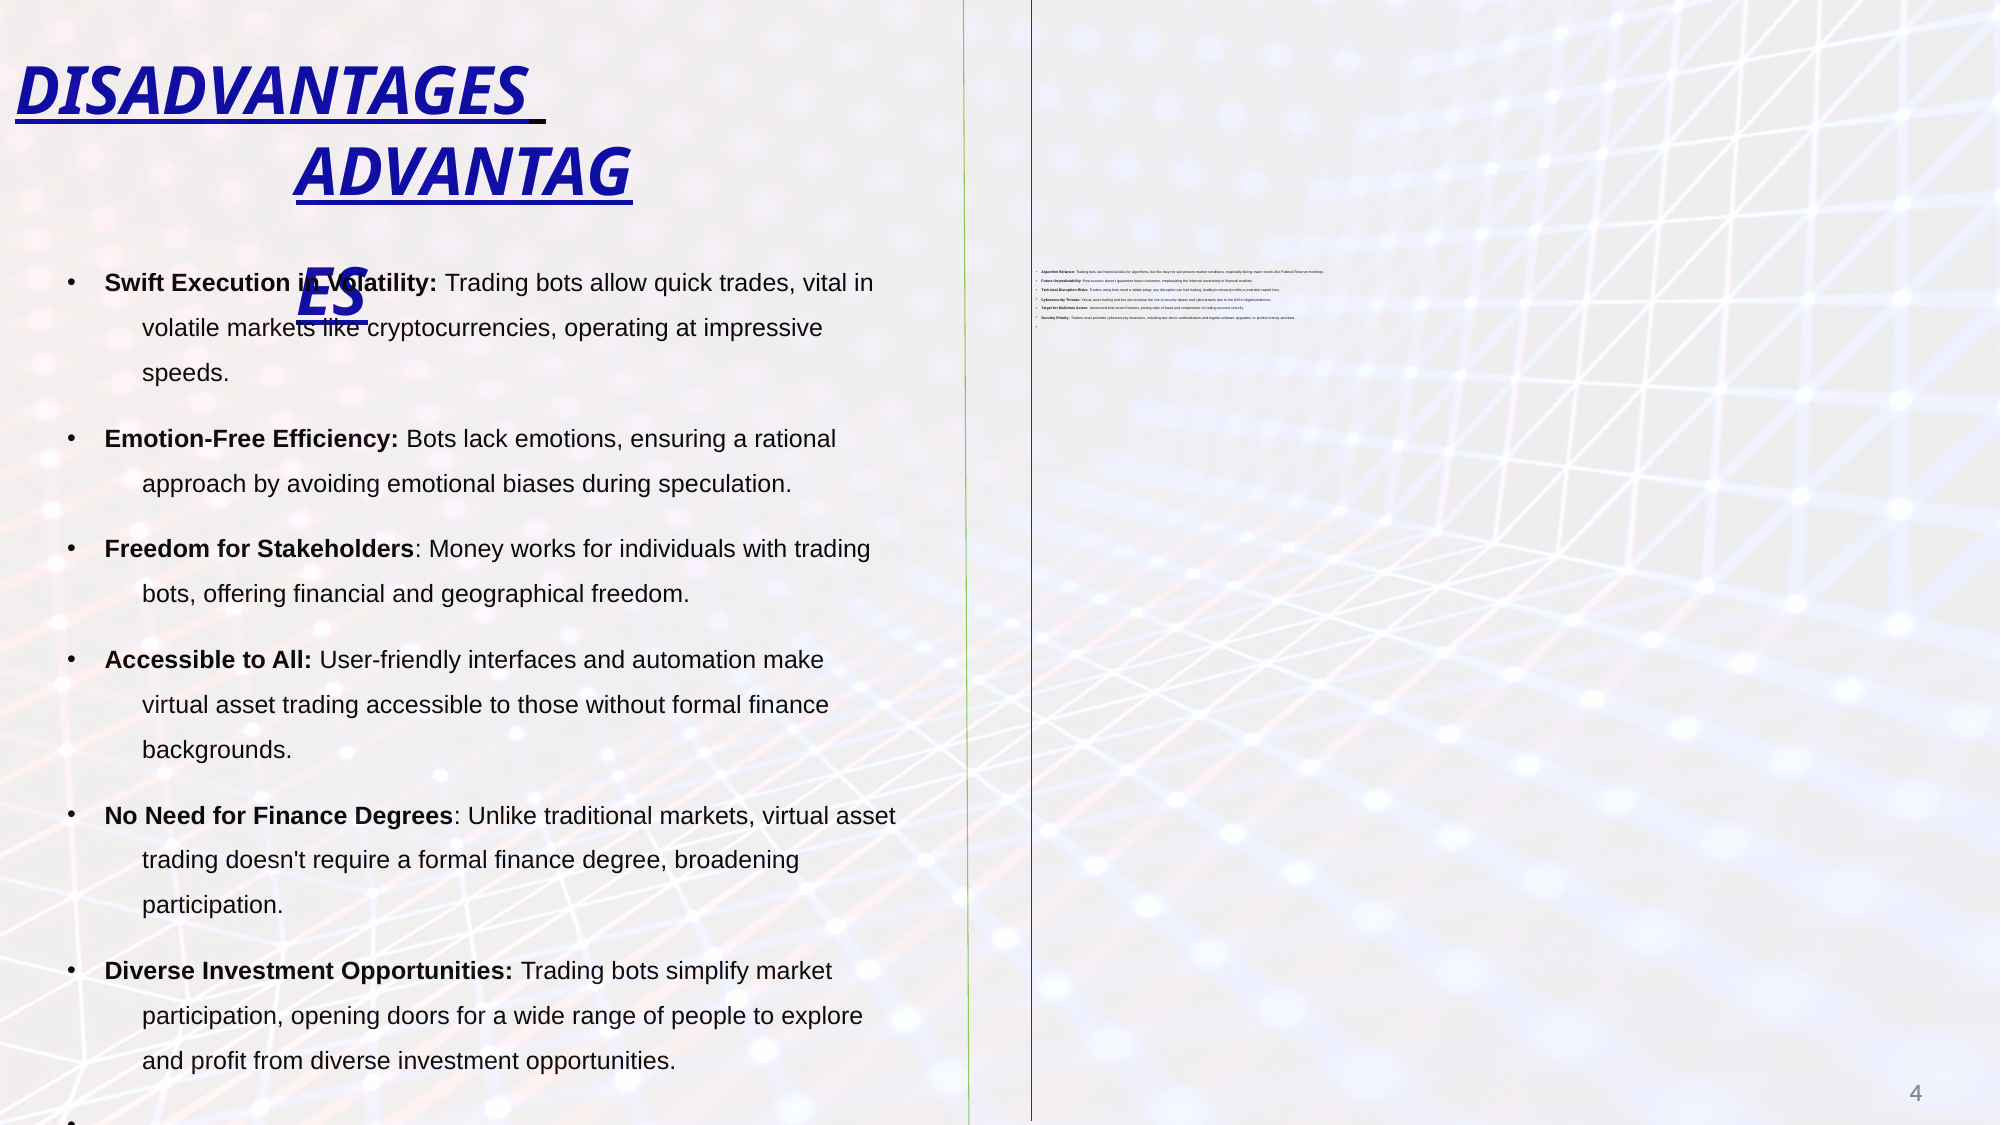

disadvantages
Advantages
Swift Execution in Volatility: Trading bots allow quick trades, vital in volatile markets like cryptocurrencies, operating at impressive speeds.
Emotion-Free Efficiency: Bots lack emotions, ensuring a rational approach by avoiding emotional biases during speculation.
Freedom for Stakeholders: Money works for individuals with trading bots, offering financial and geographical freedom.
Accessible to All: User-friendly interfaces and automation make virtual asset trading accessible to those without formal finance backgrounds.
No Need for Finance Degrees: Unlike traditional markets, virtual asset trading doesn't require a formal finance degree, broadening participation.
Diverse Investment Opportunities: Trading bots simplify market participation, opening doors for a wide range of people to explore and profit from diverse investment opportunities.
# Algorithm Reliance: Trading bots use historical data for algorithms, but this may not suit present market conditions, especially during major events like Federal Reserve meetings.
Future Unpredictability: Past success doesn't guarantee future outcomes, emphasizing the inherent uncertainty in financial markets.
Technical Disruption Risks: Traders using bots need a stable setup; any disruption can halt trading, leading to missed profits or potential capital loss.
Cybersecurity Threats: Virtual asset trading and bot use increase the risk of security lapses and cyberattacks due to the shift to digital platforms.
Target for Malicious Actors: Unsecured bots attract hackers, posing risks of fraud and compromise of trading account security.
Security Priority: Traders must prioritize cybersecurity measures, including two-factor authentication and regular software upgrades, to protect money and data.